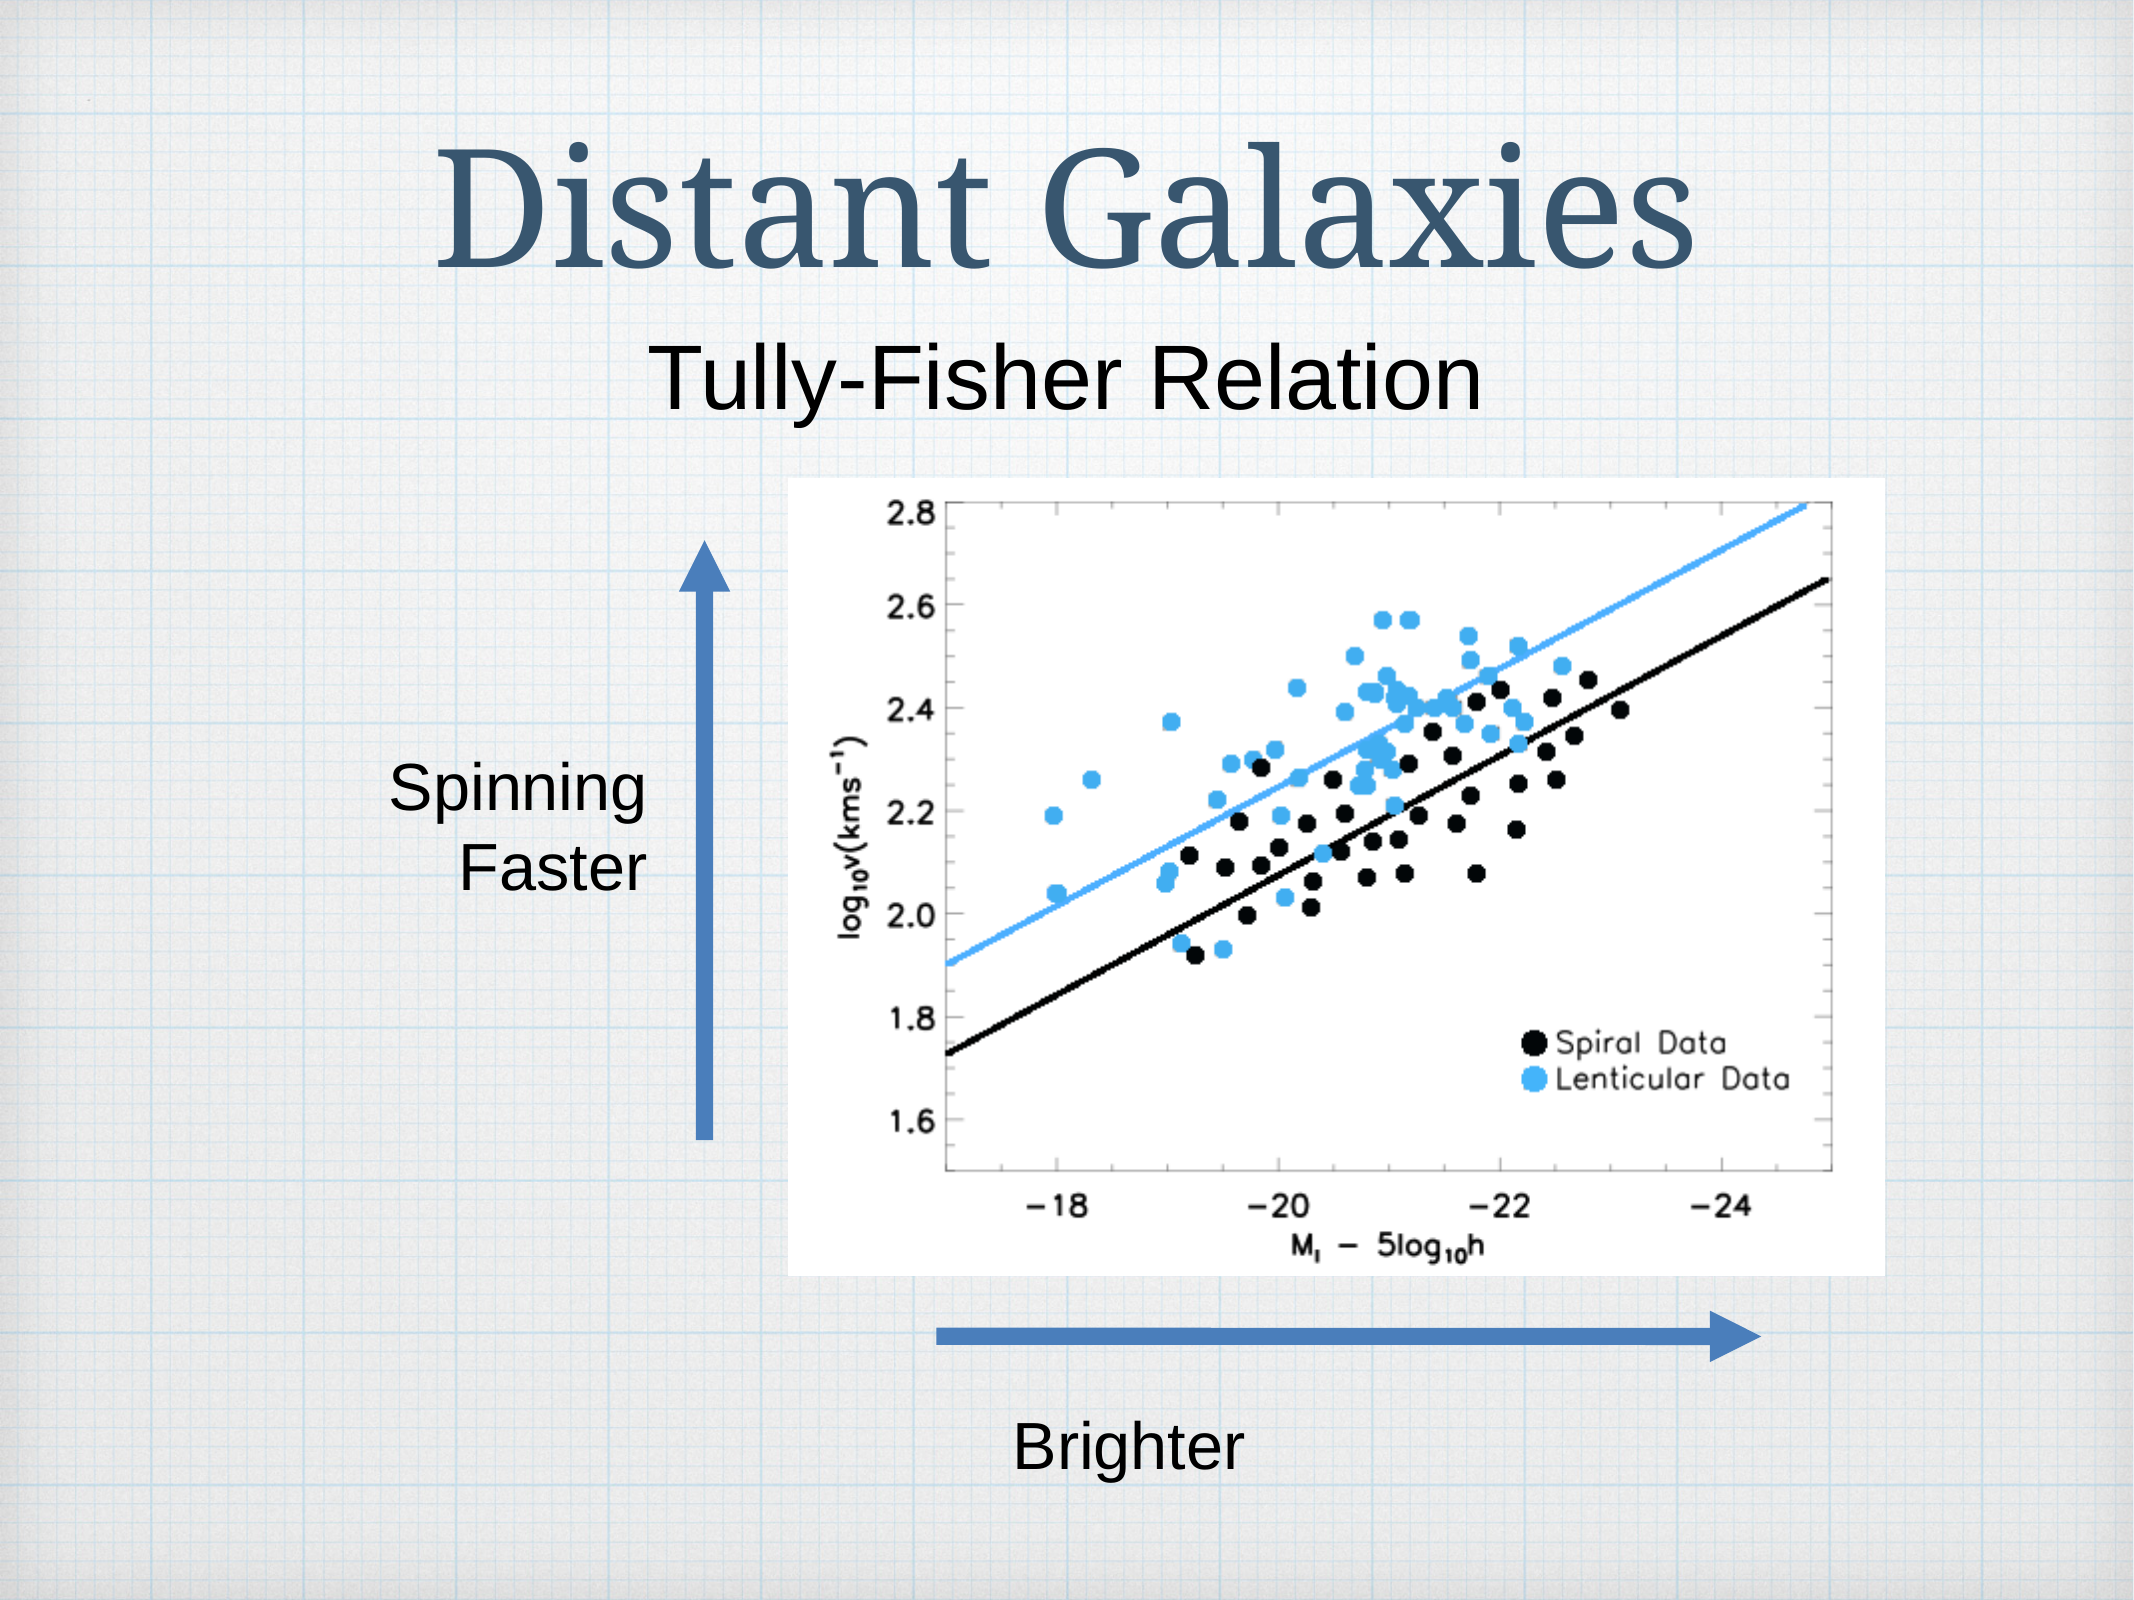

Distant Galaxies
Tully-Fisher Relation
Spinning Faster
Brighter